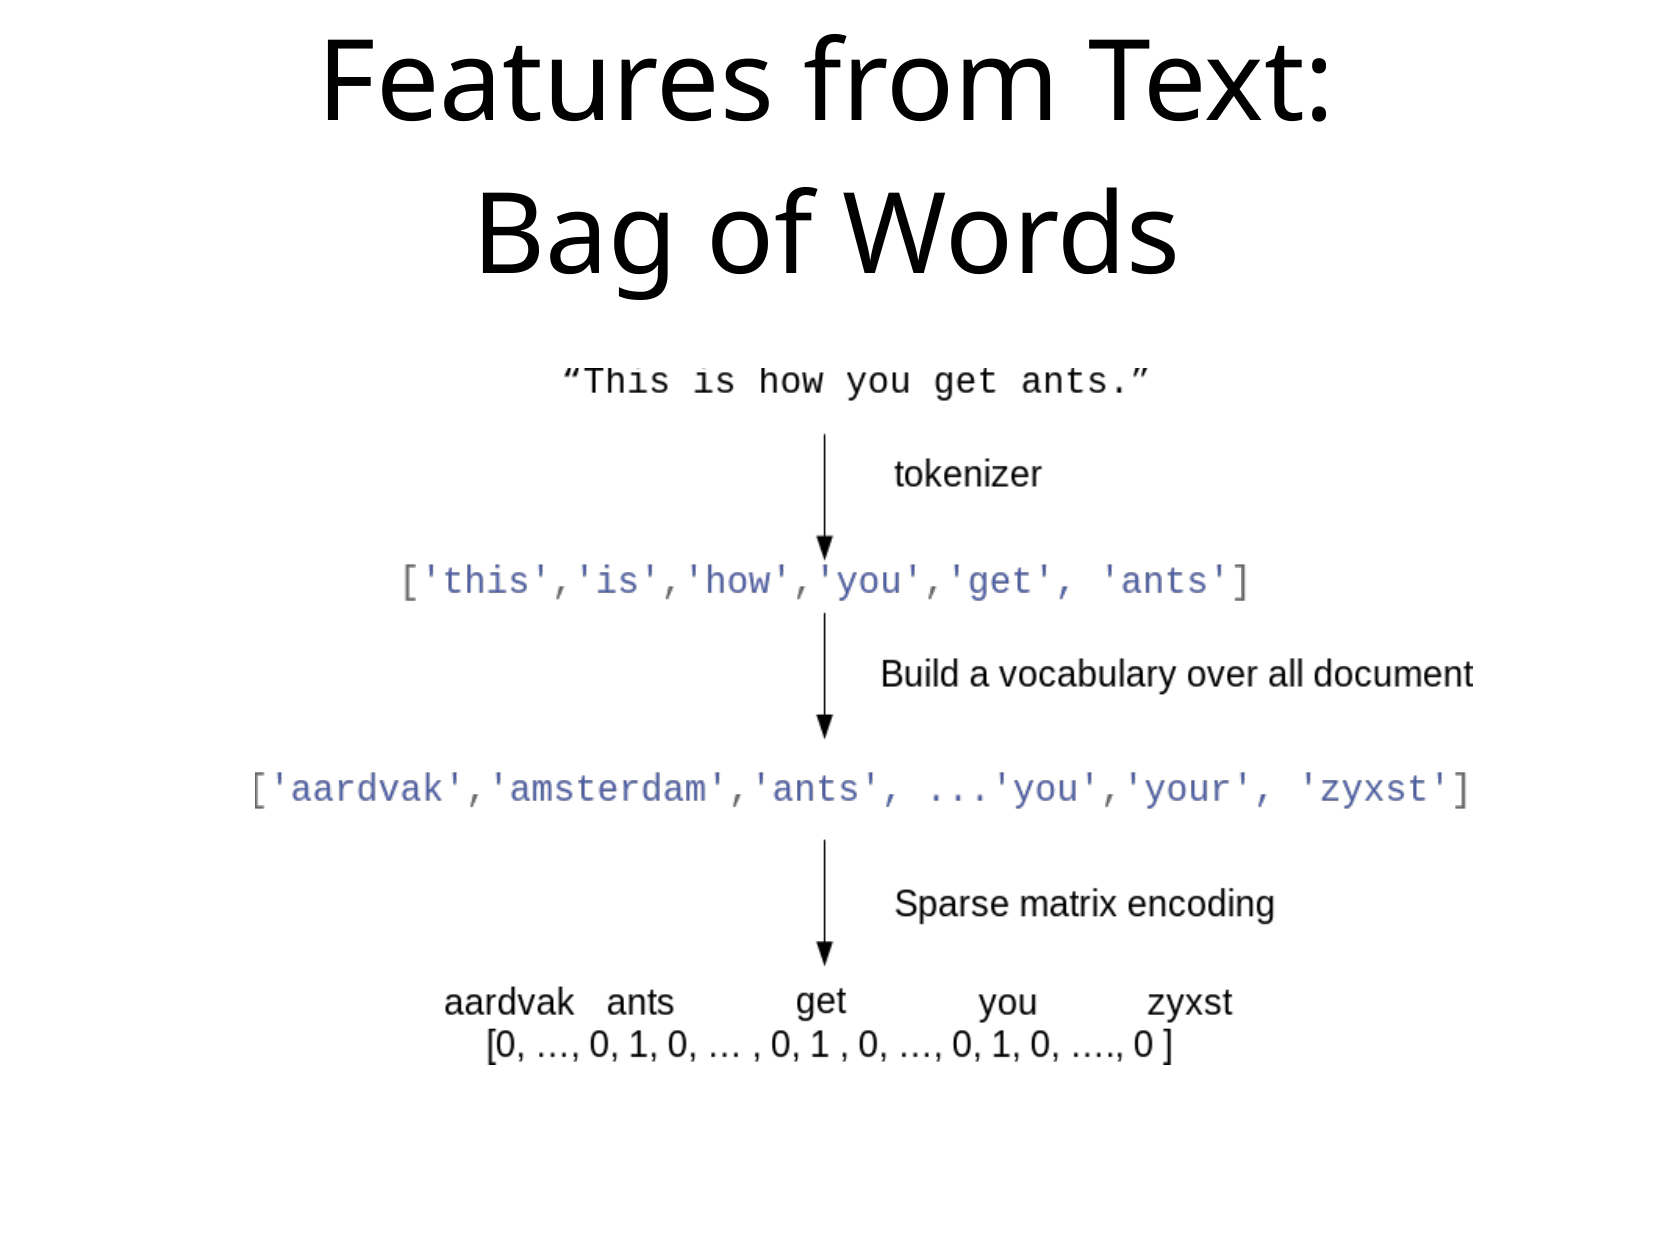

# Features from Text: Bag of Words